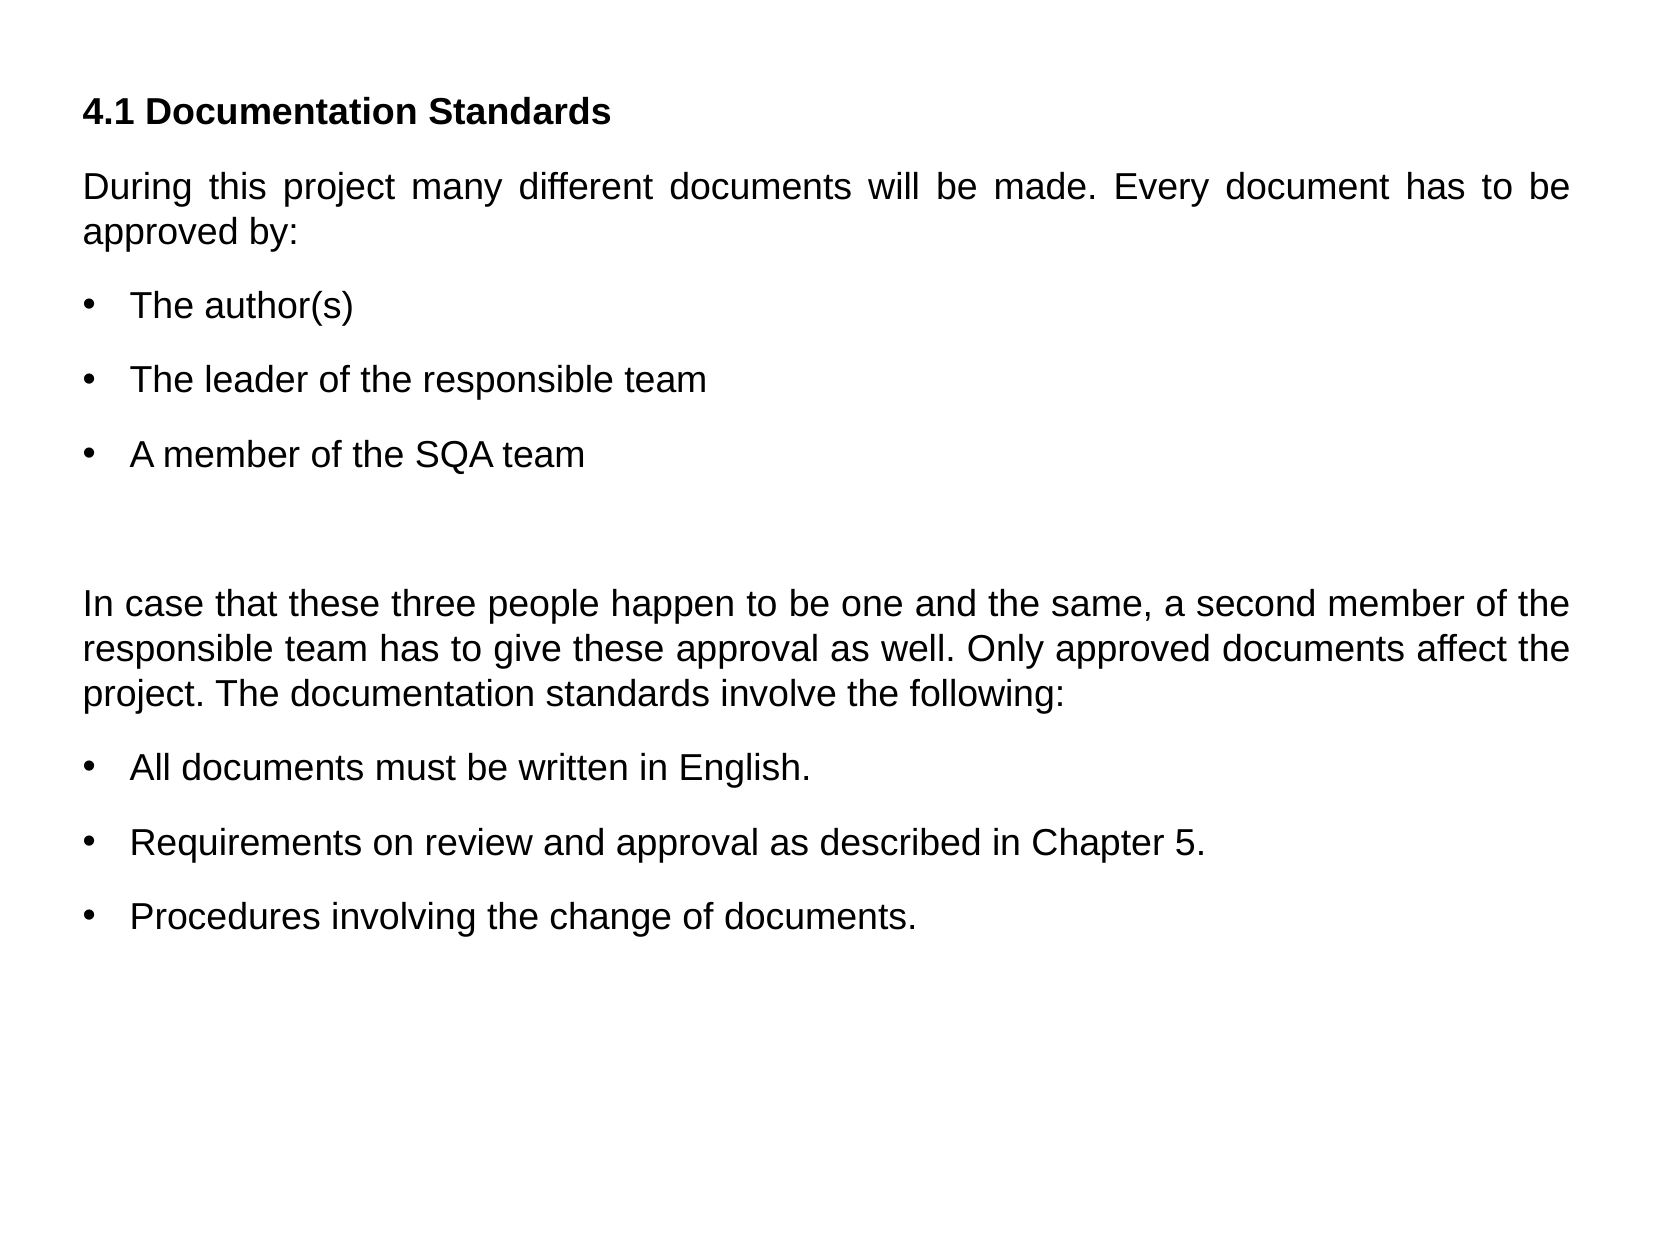

# 4.1 Documentation Standards
During this project many different documents will be made. Every document has to be approved by:
The author(s)
The leader of the responsible team
A member of the SQA team
In case that these three people happen to be one and the same, a second member of the responsible team has to give these approval as well. Only approved documents affect the project. The documentation standards involve the following:
All documents must be written in English.
Requirements on review and approval as described in Chapter 5.
Procedures involving the change of documents.